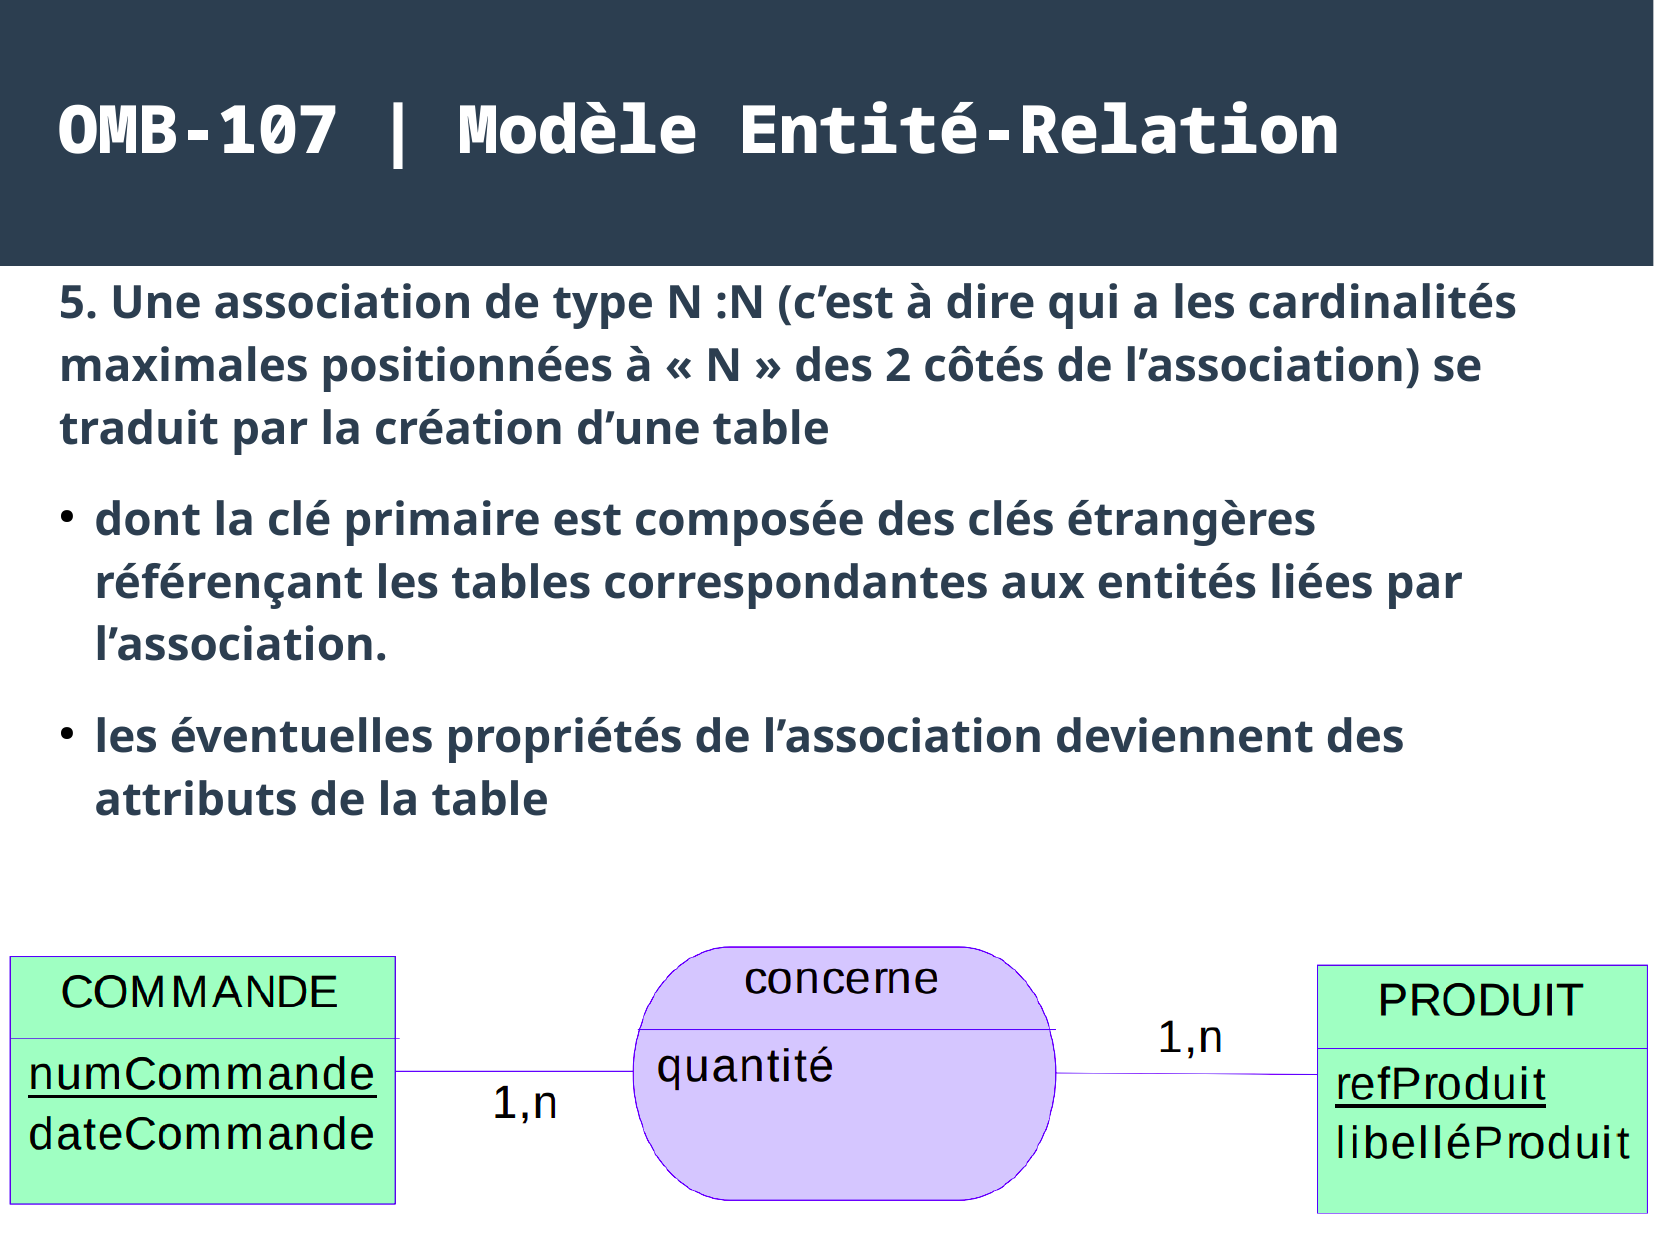

# OMB-107 | Modèle Entité-Relation
5. Une association de type N :N (c’est à dire qui a les cardinalités maximales positionnées à « N » des 2 côtés de l’association) se traduit par la création d’une table
dont la clé primaire est composée des clés étrangères référençant les tables correspondantes aux entités liées par l’association.
les éventuelles propriétés de l’association deviennent des attributs de la table
48